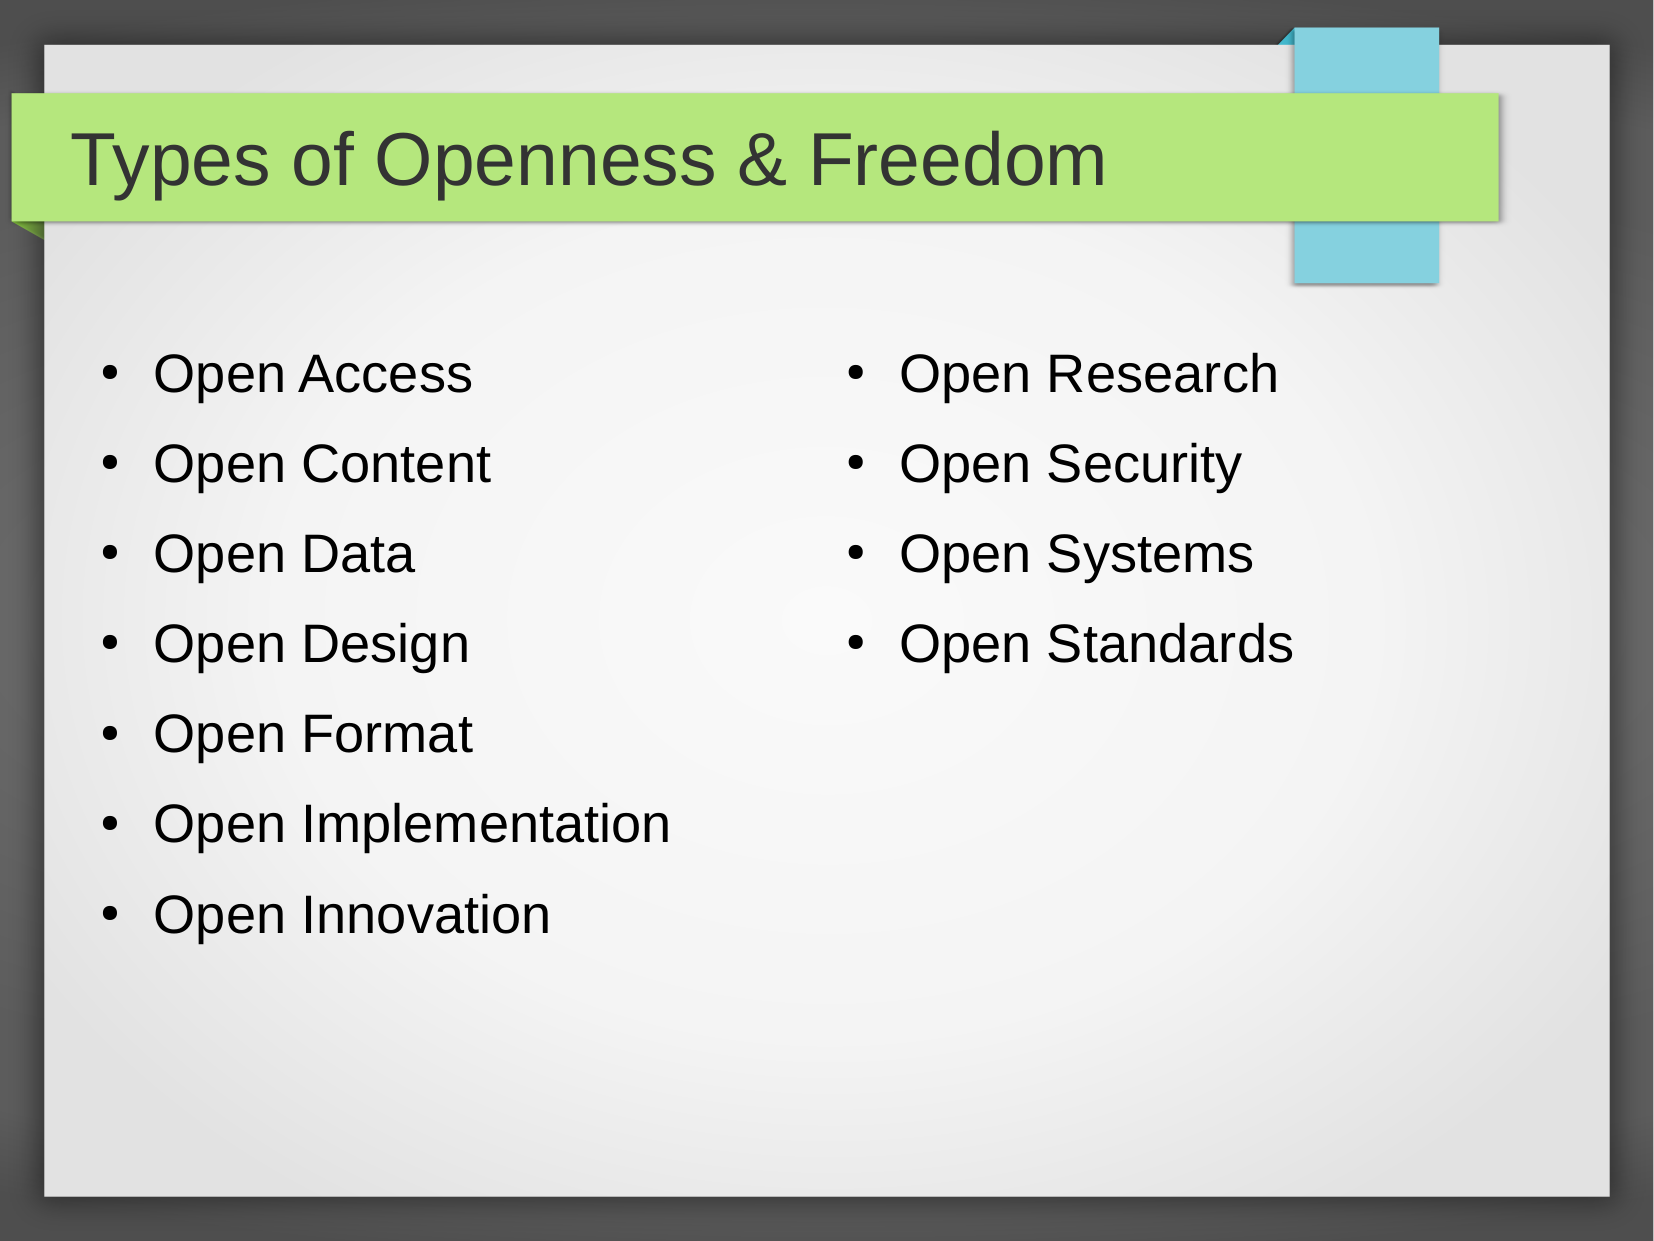

# Types of Openness & Freedom
Open Access
Open Content
Open Data
Open Design
Open Format
Open Implementation
Open Innovation
Open Research
Open Security
Open Systems
Open Standards